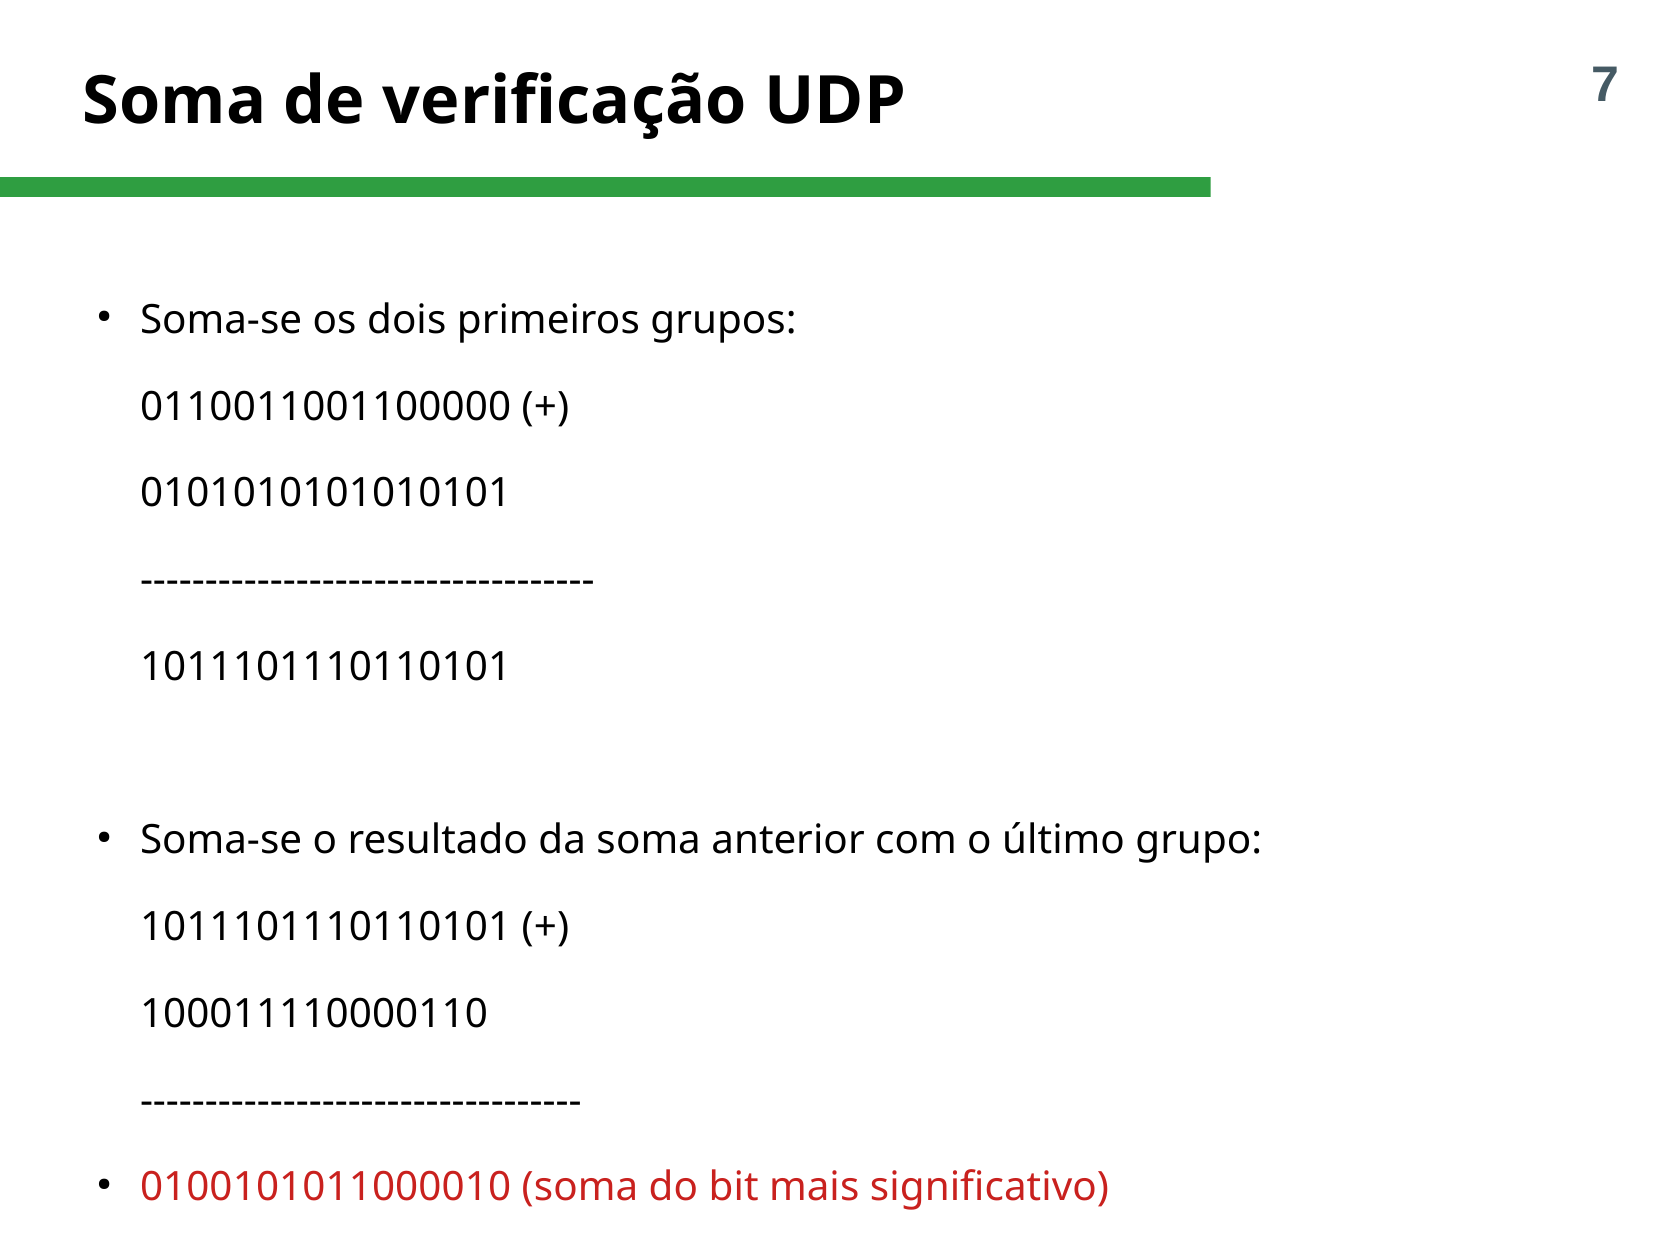

# Soma de verificação UDP
Soma-se os dois primeiros grupos:
0110011001100000 (+)
0101010101010101
-----------------------------------
1011101110110101
Soma-se o resultado da soma anterior com o último grupo:
1011101110110101 (+)
100011110000110
----------------------------------
0100101011000010 (soma do bit mais significativo)